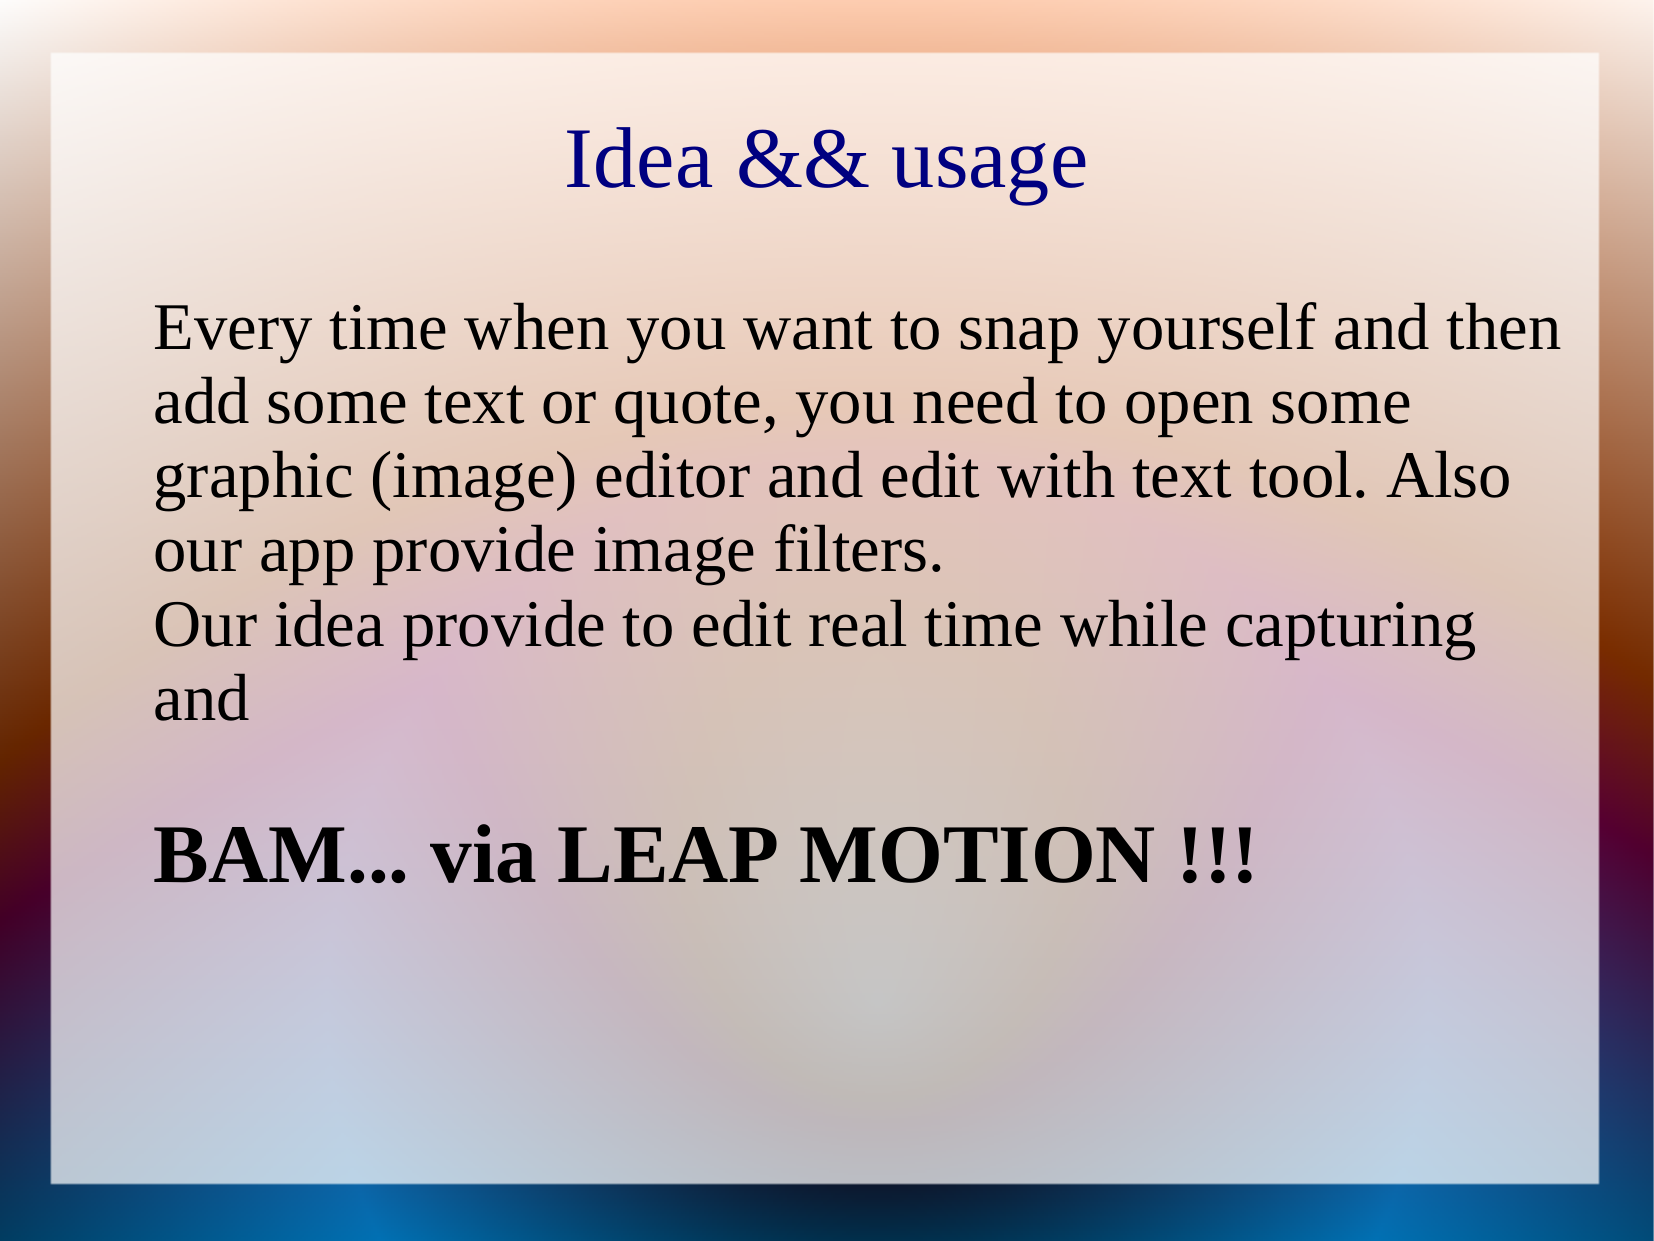

# Idea	 && usage
Every time when you want to snap yourself and then add some text or quote, you need to open some graphic (image) editor and edit with text tool. Also our app provide image filters.
Our idea provide to edit real time while capturing and
BAM... via LEAP MOTION !!!